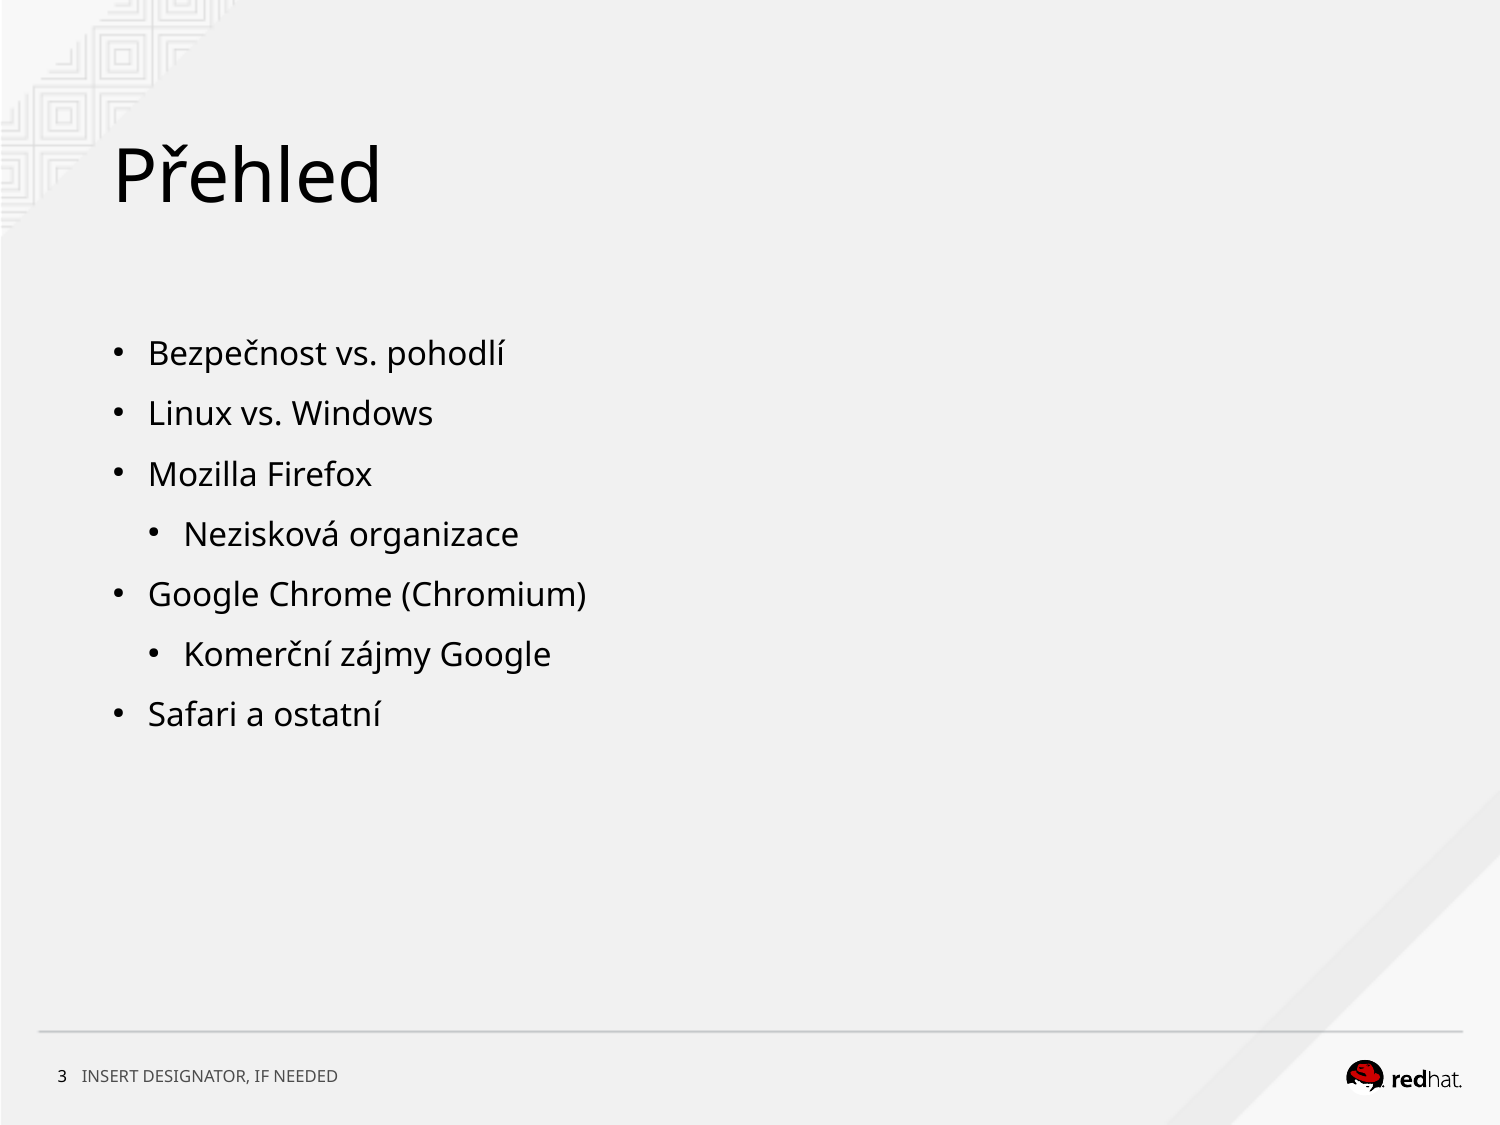

# Přehled
Bezpečnost vs. pohodlí
Linux vs. Windows
Mozilla Firefox
Nezisková organizace
Google Chrome (Chromium)
Komerční zájmy Google
Safari a ostatní
3
INSERT DESIGNATOR, IF NEEDED